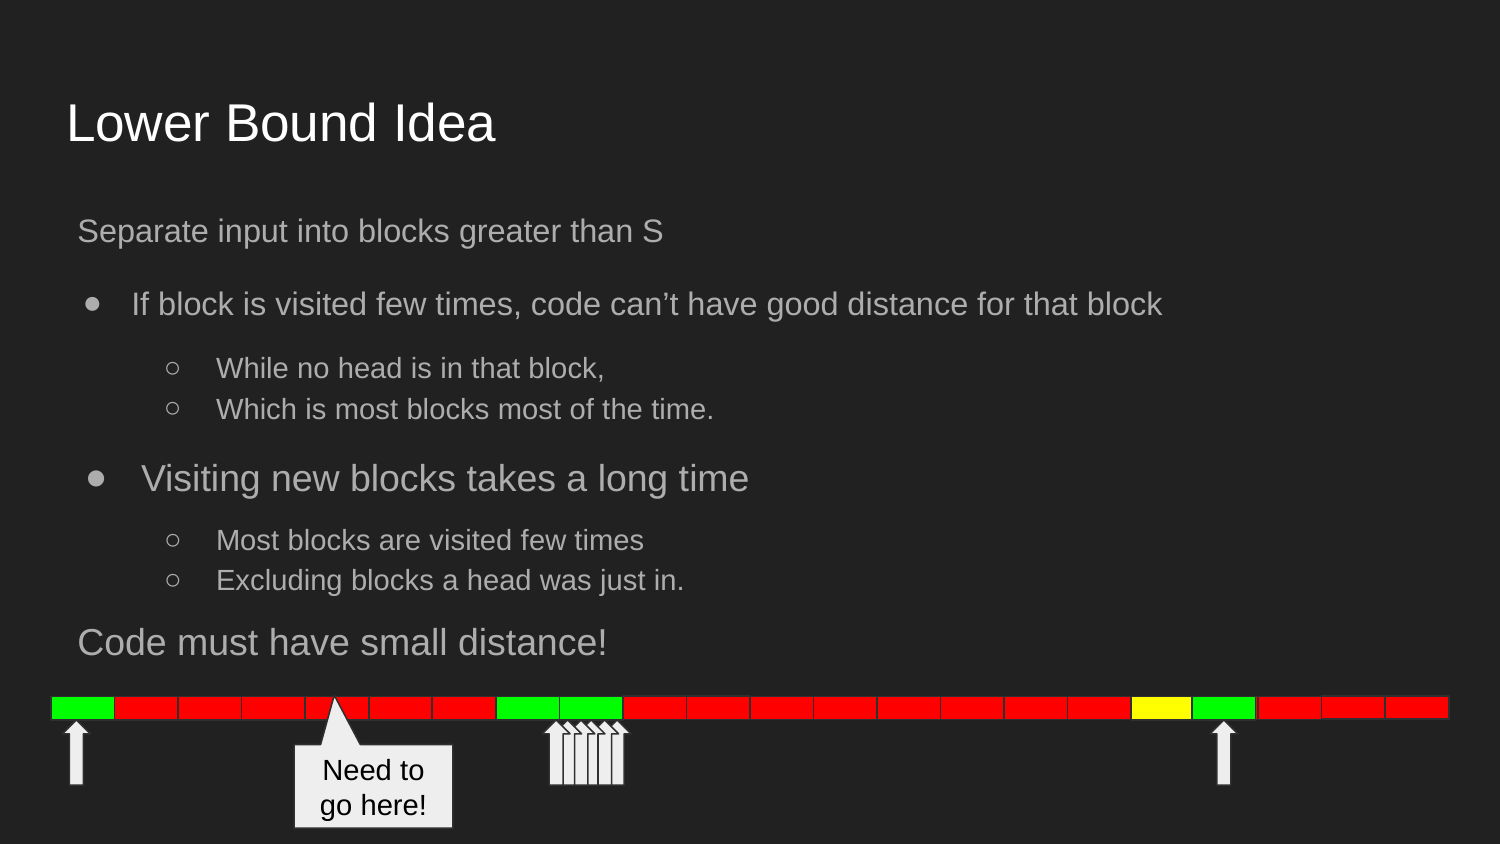

# Lower Bound Idea
Separate input into blocks greater than S
If block is visited few times, code can’t have good distance for that block
While no head is in that block,
Which is most blocks most of the time.
Visiting new blocks takes a long time
Most blocks are visited few times
Excluding blocks a head was just in.
Code must have small distance!
Need to go here!